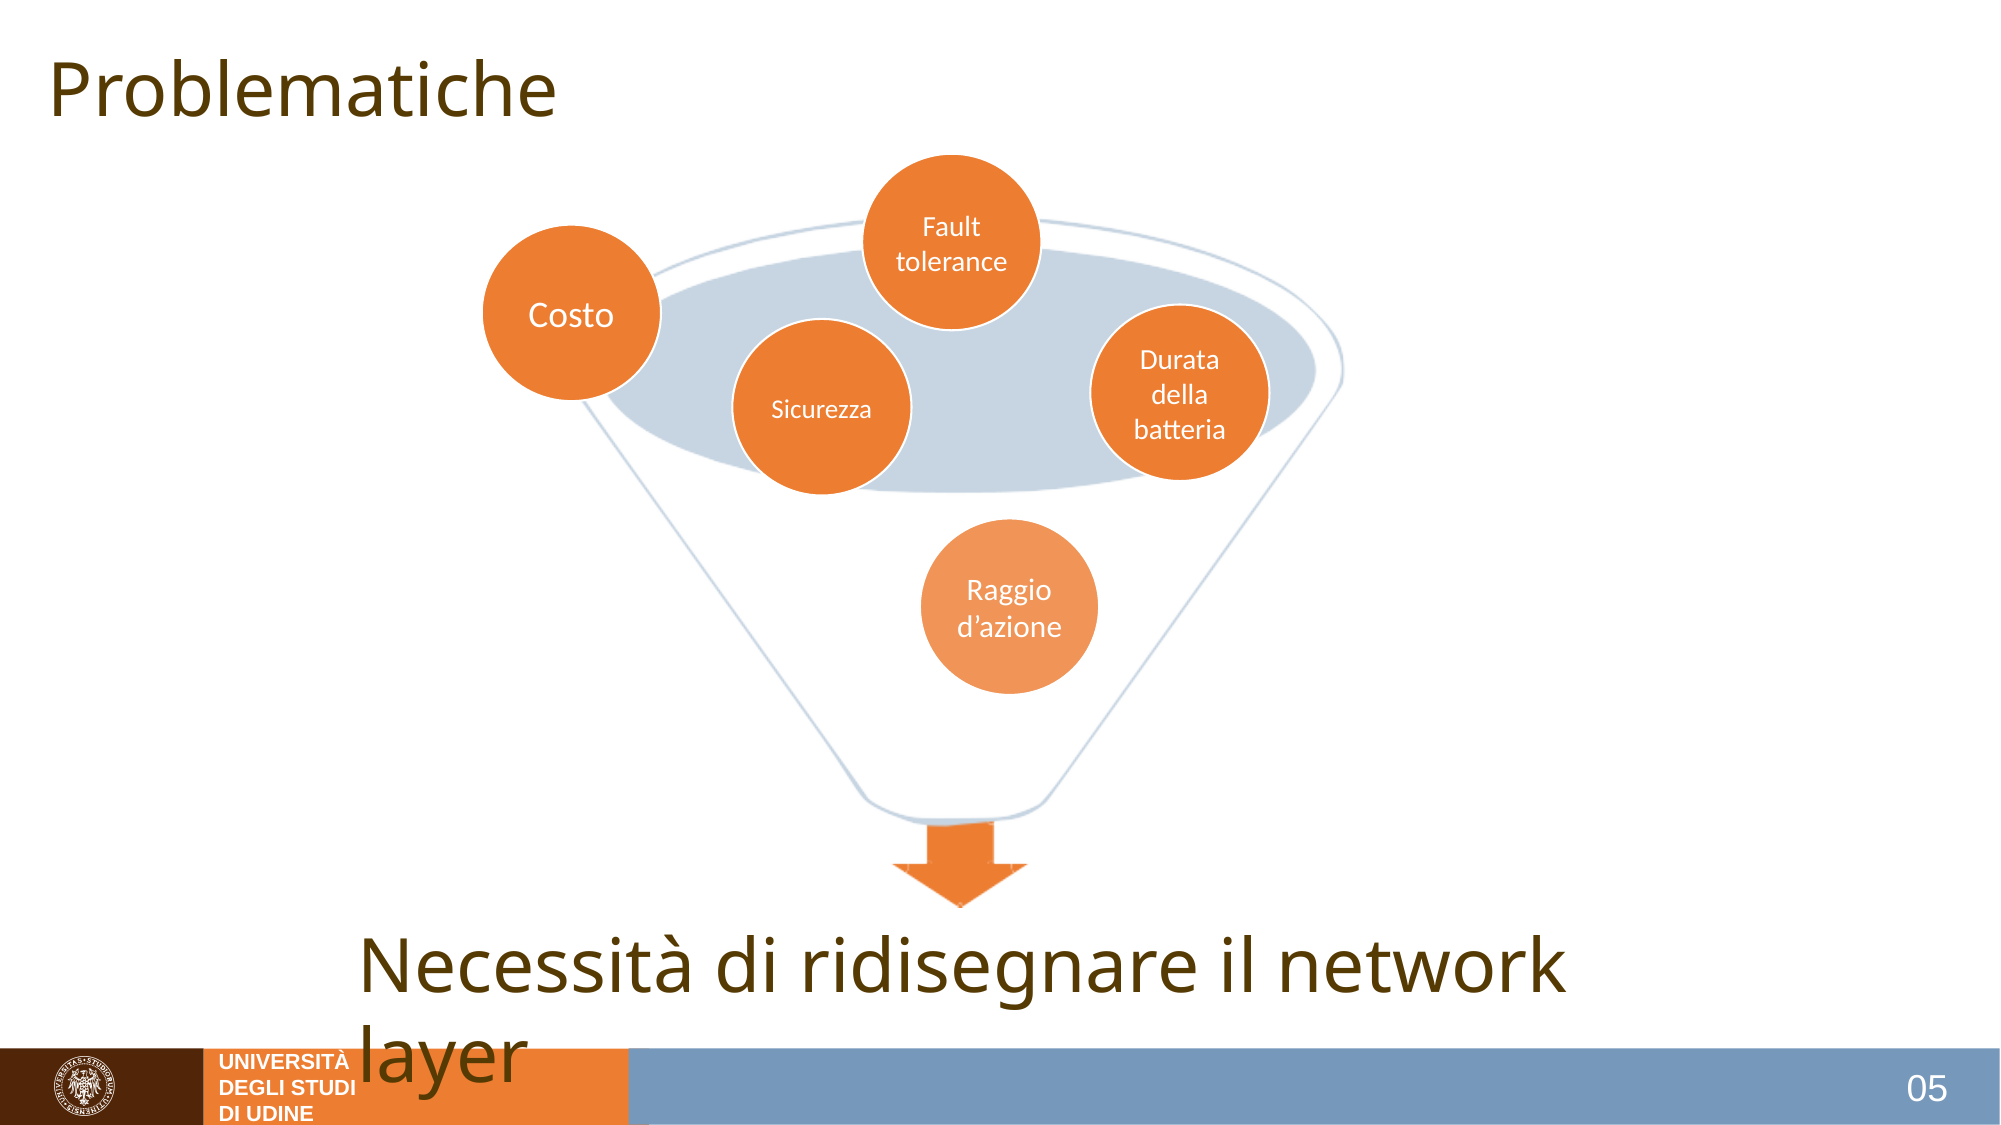

Problematiche
Fault
tolerance
Costo
Durata della batteria
Sicurezza
Raggio
d’azione
Necessità di ridisegnare il network layer
UNIVERSITÀ
DEGLI STUDI
DI UDINE
05